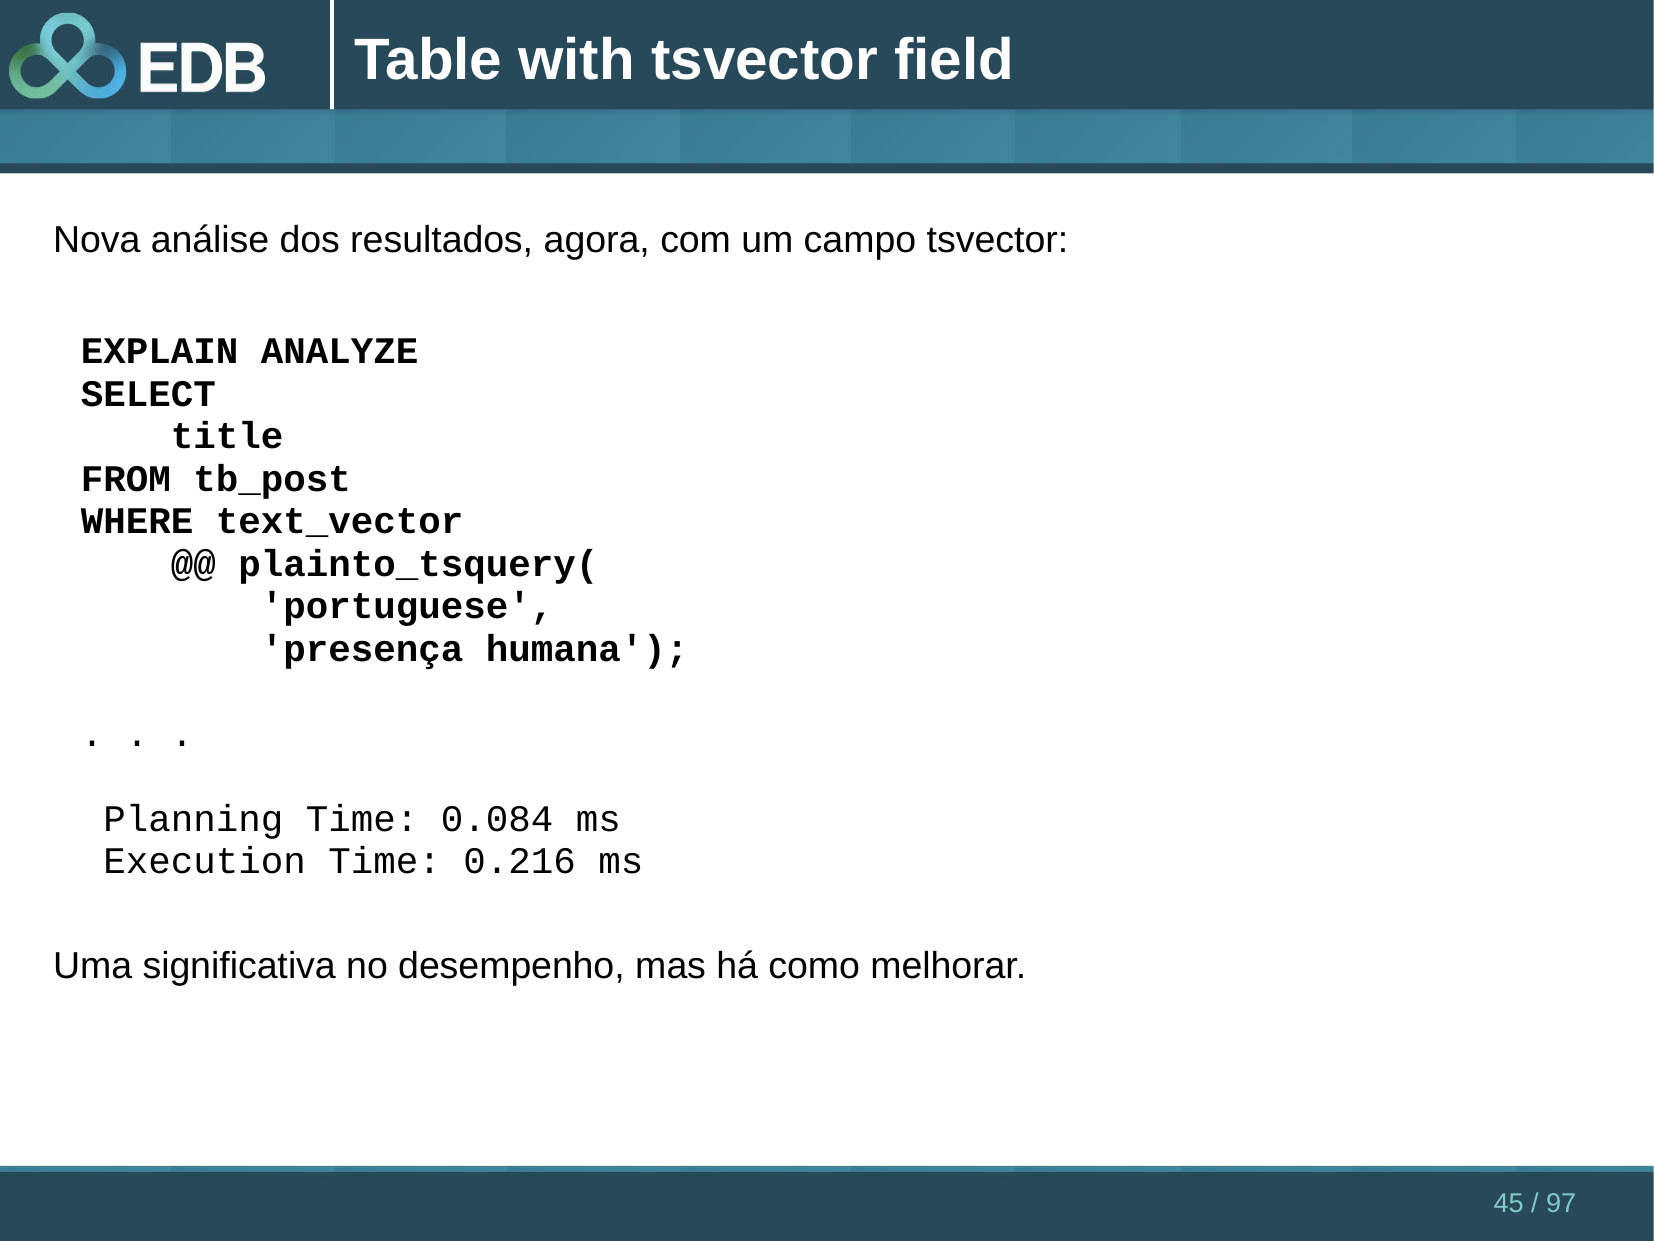

# Table with tsvector field
Nova análise dos resultados, agora, com um campo tsvector:
EXPLAIN ANALYZE
SELECT
 title
FROM tb_post
WHERE text_vector
 @@ plainto_tsquery(
 'portuguese',
 'presença humana');
. . .
 Planning Time: 0.084 ms
 Execution Time: 0.216 ms
Uma significativa no desempenho, mas há como melhorar.